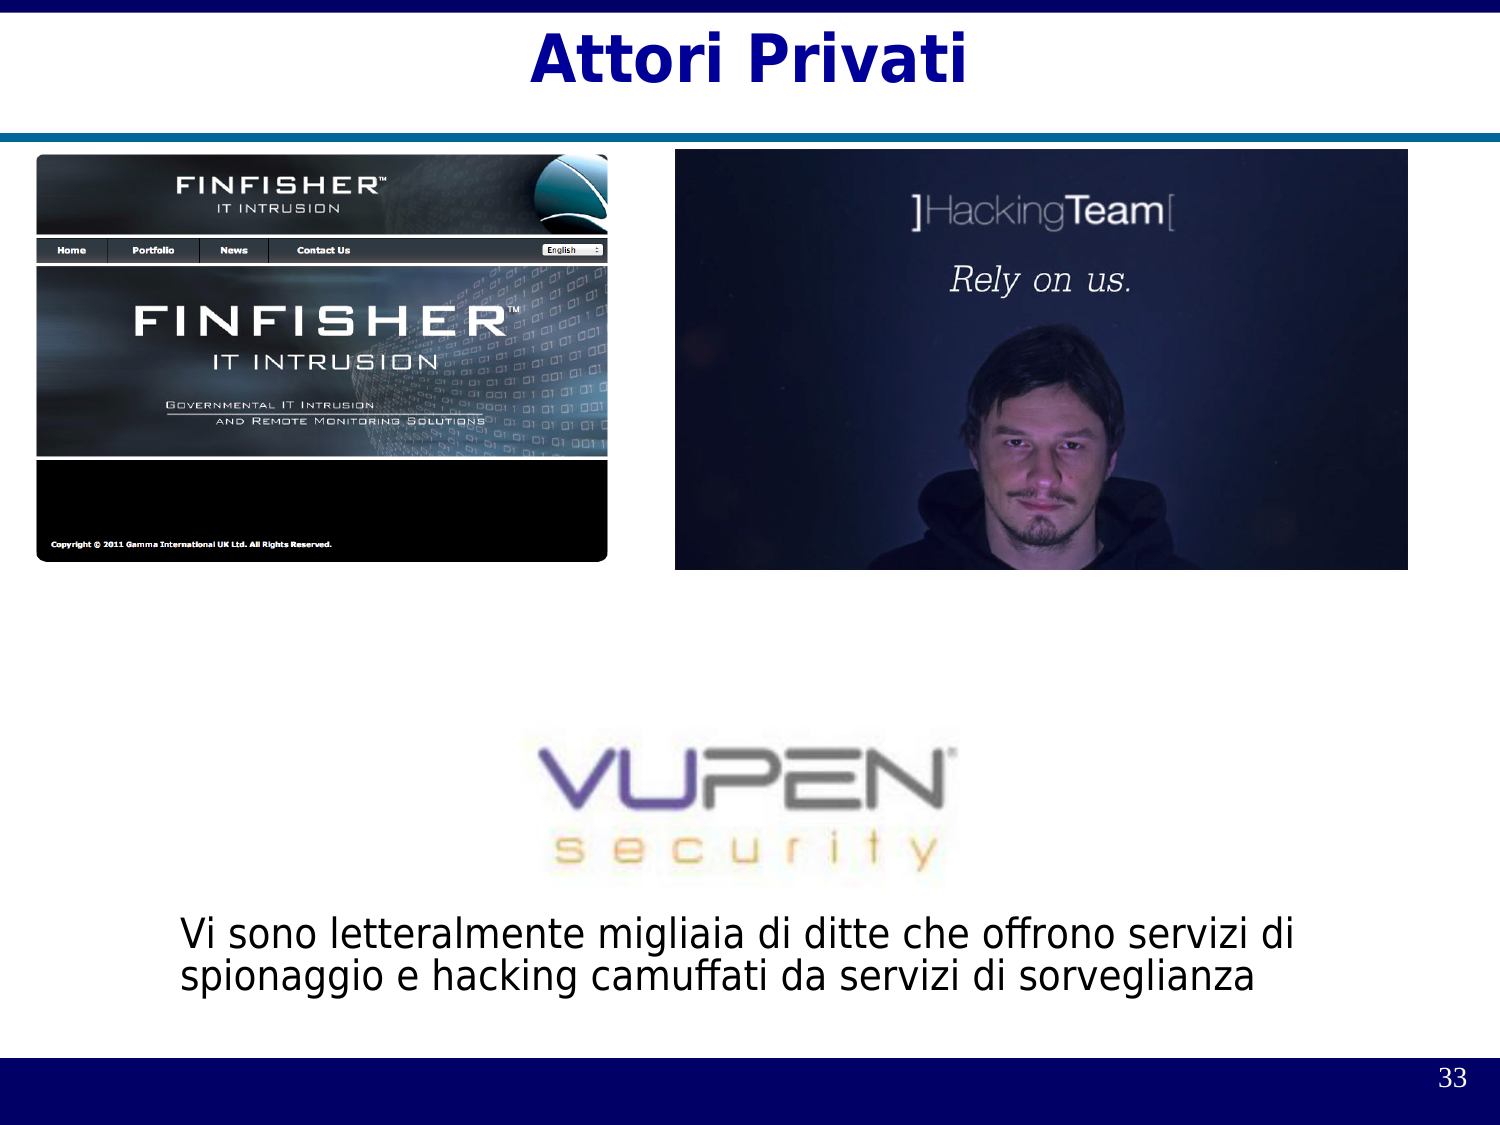

# Attori Privati
Vi sono letteralmente migliaia di ditte che offrono servizi di
spionaggio e hacking camuffati da servizi di sorveglianza